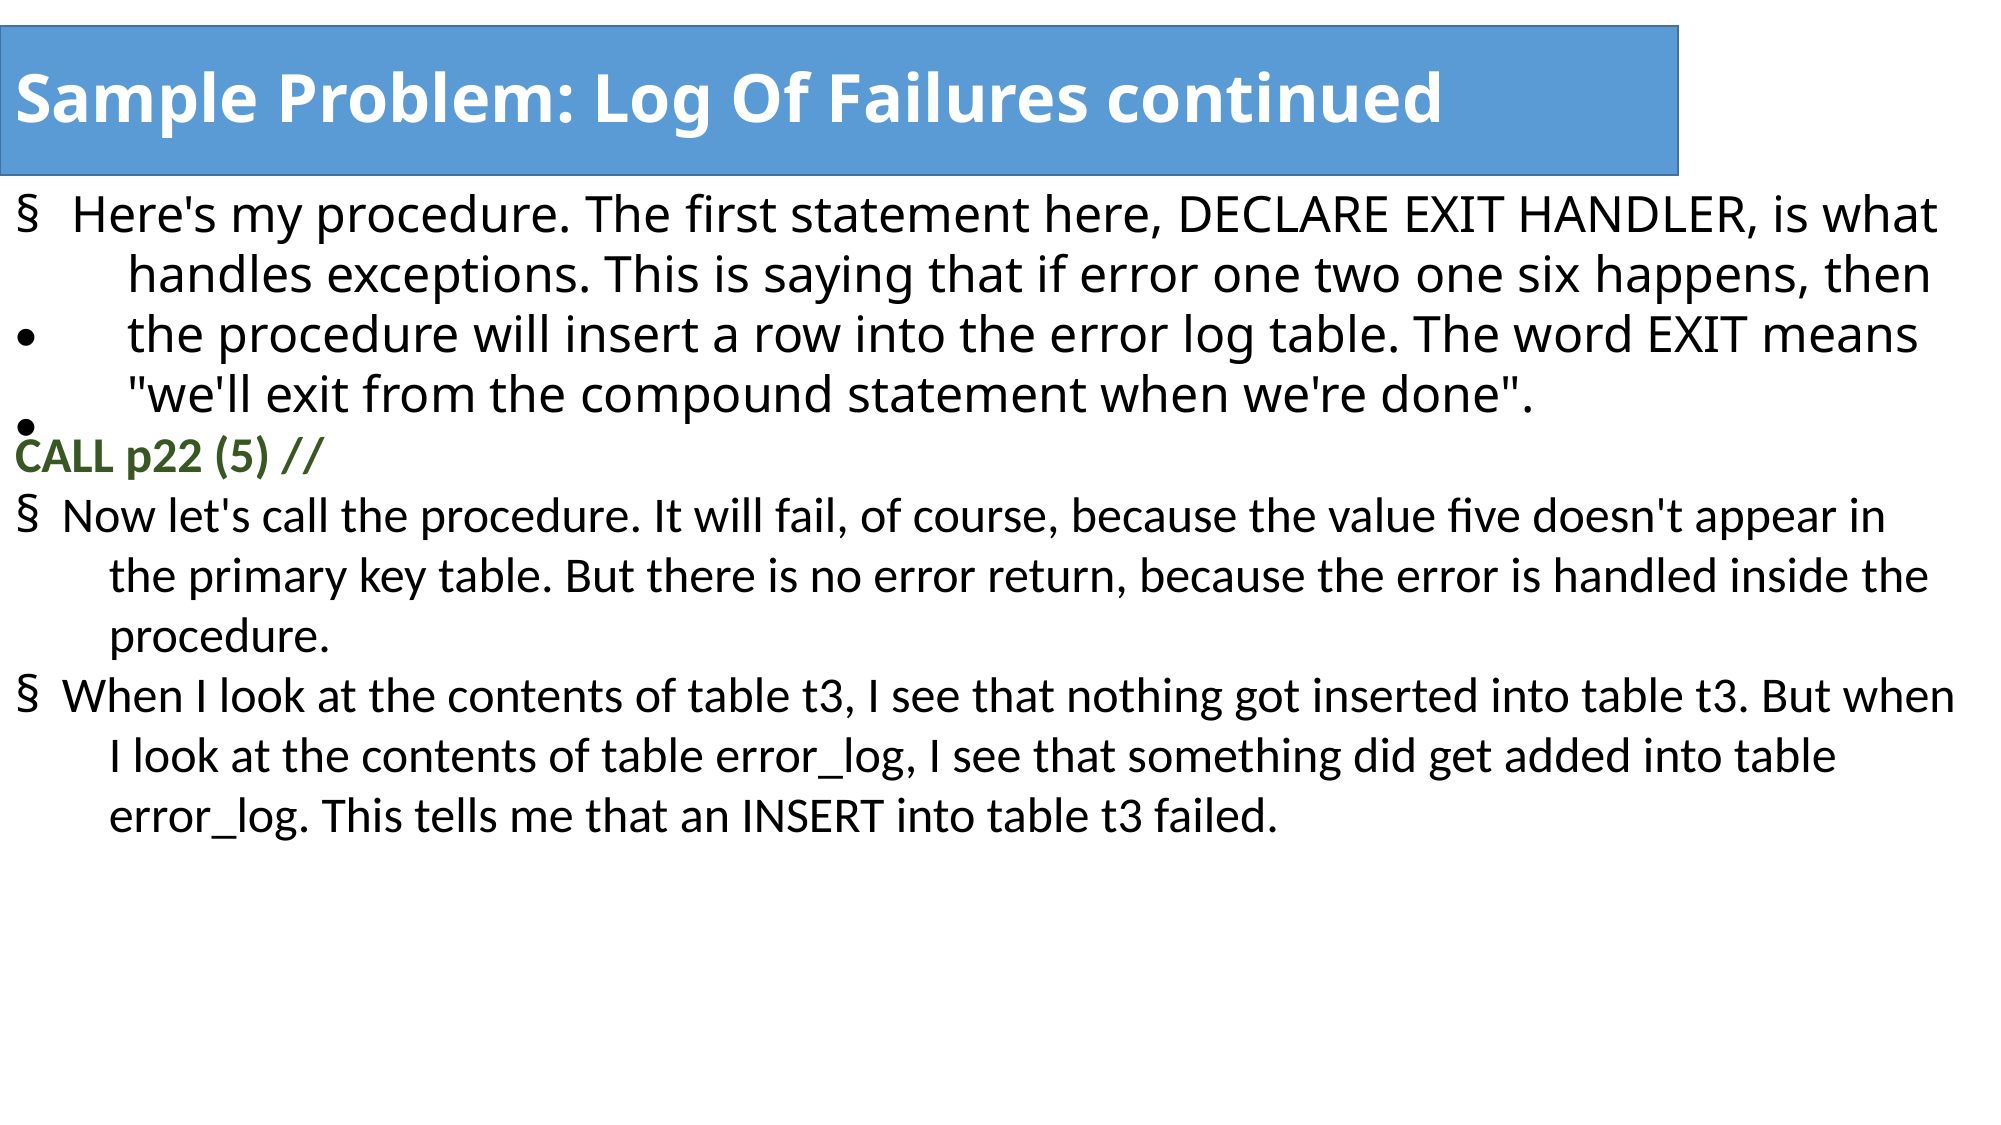

# Sample Problem: Log Of Failures continued
Here's my procedure. The first statement here, DECLARE EXIT HANDLER, is what handles exceptions. This is saying that if error one two one six happens, then the procedure will insert a row into the error log table. The word EXIT means "we'll exit from the compound statement when we're done".
CALL p22 (5) //
Now let's call the procedure. It will fail, of course, because the value five doesn't appear in the primary key table. But there is no error return, because the error is handled inside the procedure.
When I look at the contents of table t3, I see that nothing got inserted into table t3. But when I look at the contents of table error_log, I see that something did get added into table error_log. This tells me that an INSERT into table t3 failed.